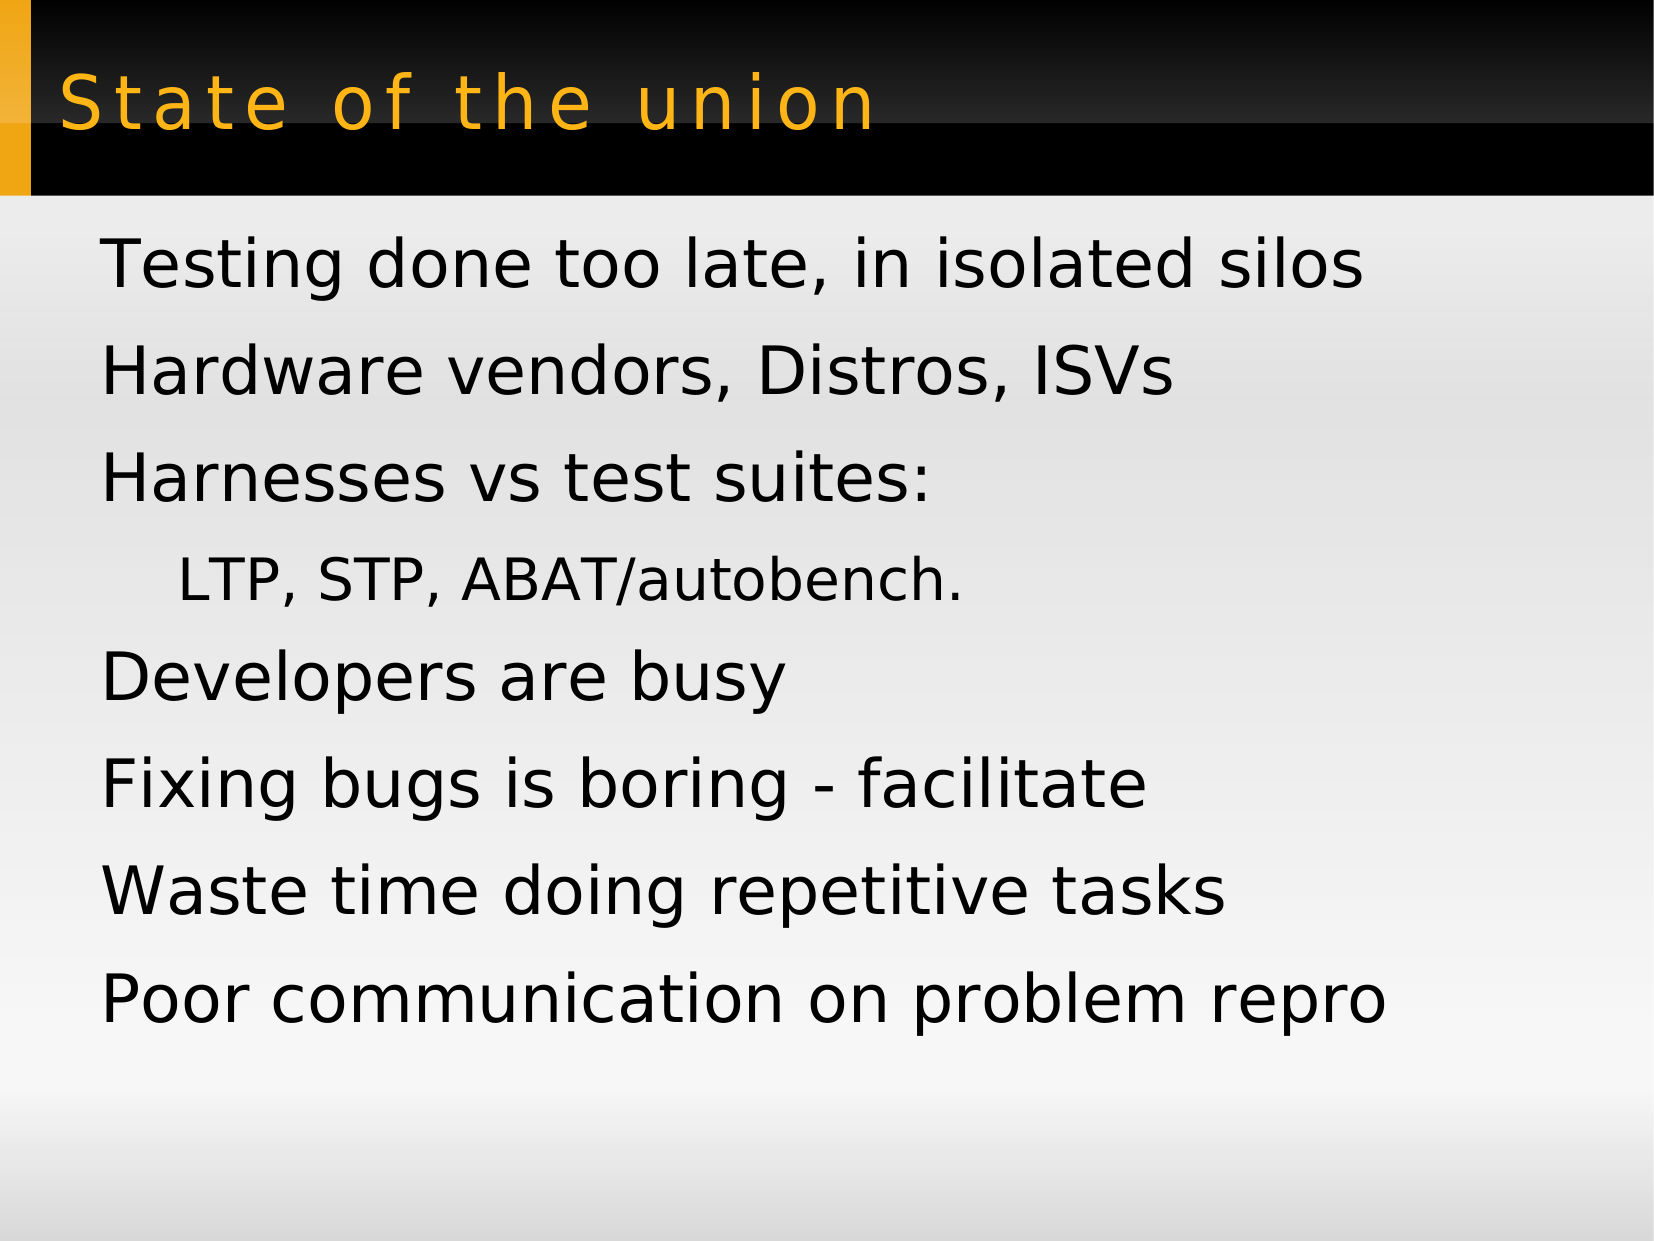

# State of the union
Testing done too late, in isolated silos
Hardware vendors, Distros, ISVs
Harnesses vs test suites:
LTP, STP, ABAT/autobench.
Developers are busy
Fixing bugs is boring - facilitate
Waste time doing repetitive tasks
Poor communication on problem repro